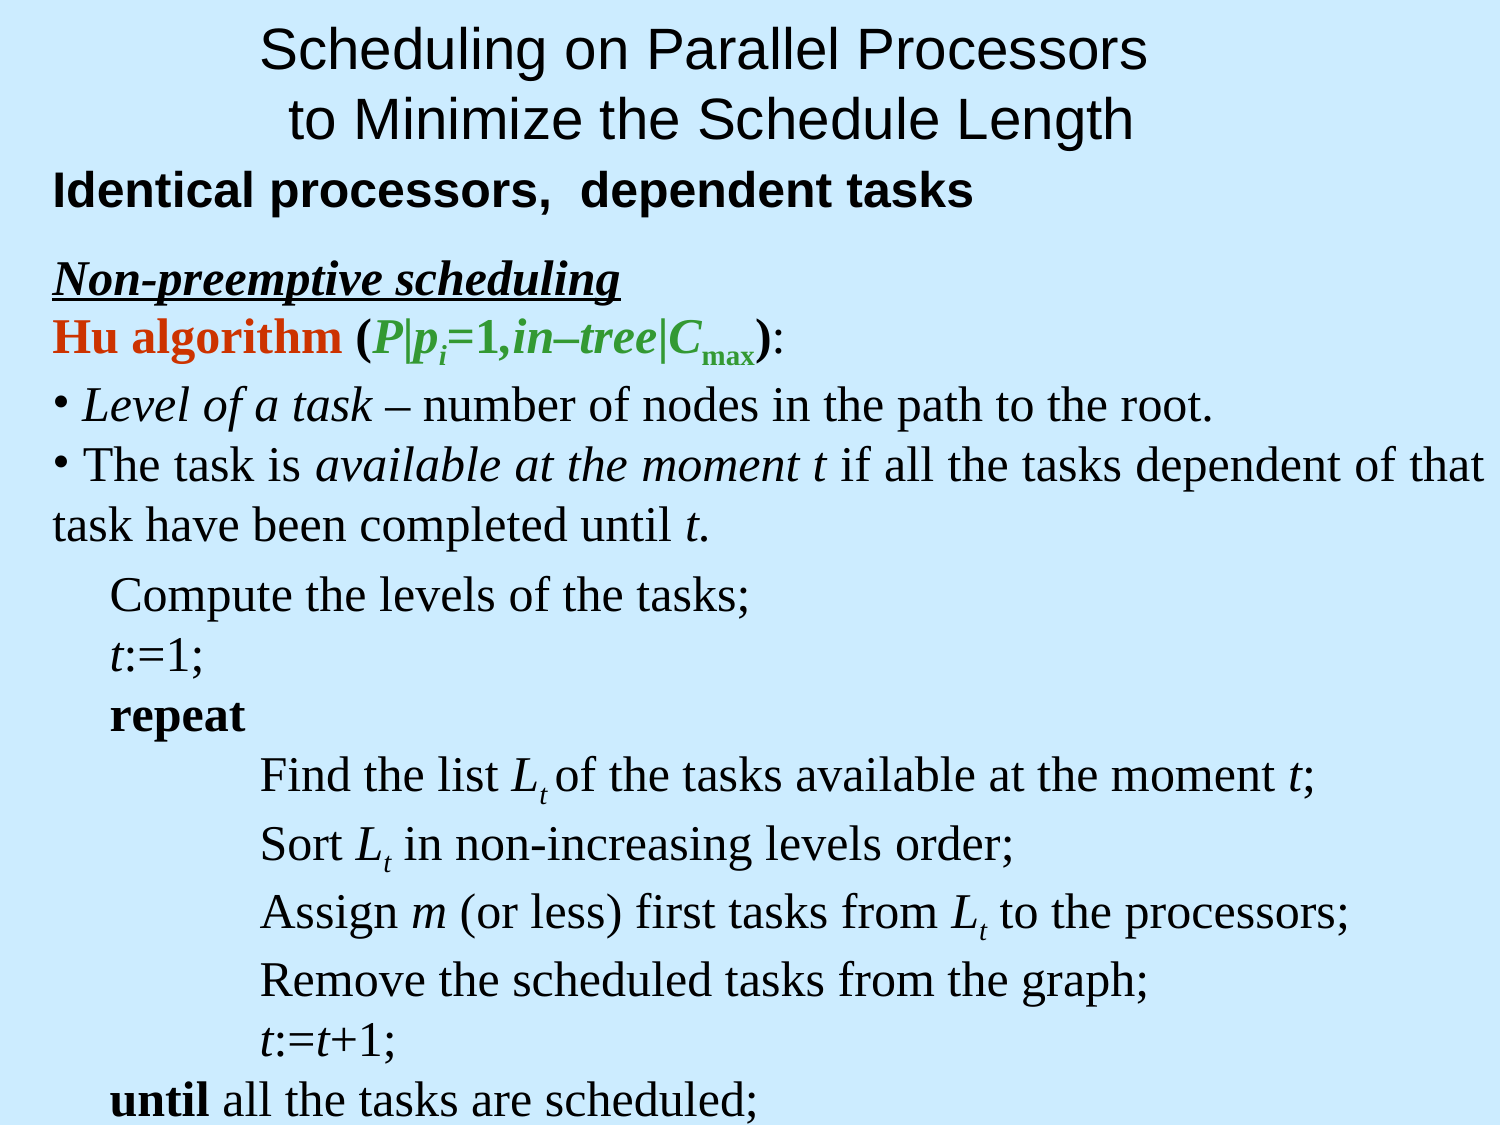

# Scheduling on Parallel Processors to Minimize the Schedule Length
Identical processors, dependent tasks
Non-preemptive scheduling
Hu algorithm (P|pi=1,in–tree|Cmax):
 Level of a task – number of nodes in the path to the root.
 The task is available at the moment t if all the tasks dependent of that task have been completed until t.
Compute the levels of the tasks;
t:=1;
repeat
	Find the list Lt of the tasks available at the moment t;
	Sort Lt in non-increasing levels order;
	Assign m (or less) first tasks from Lt to the processors;
	Remove the scheduled tasks from the graph;
	t:=t+1;
until all the tasks are scheduled;